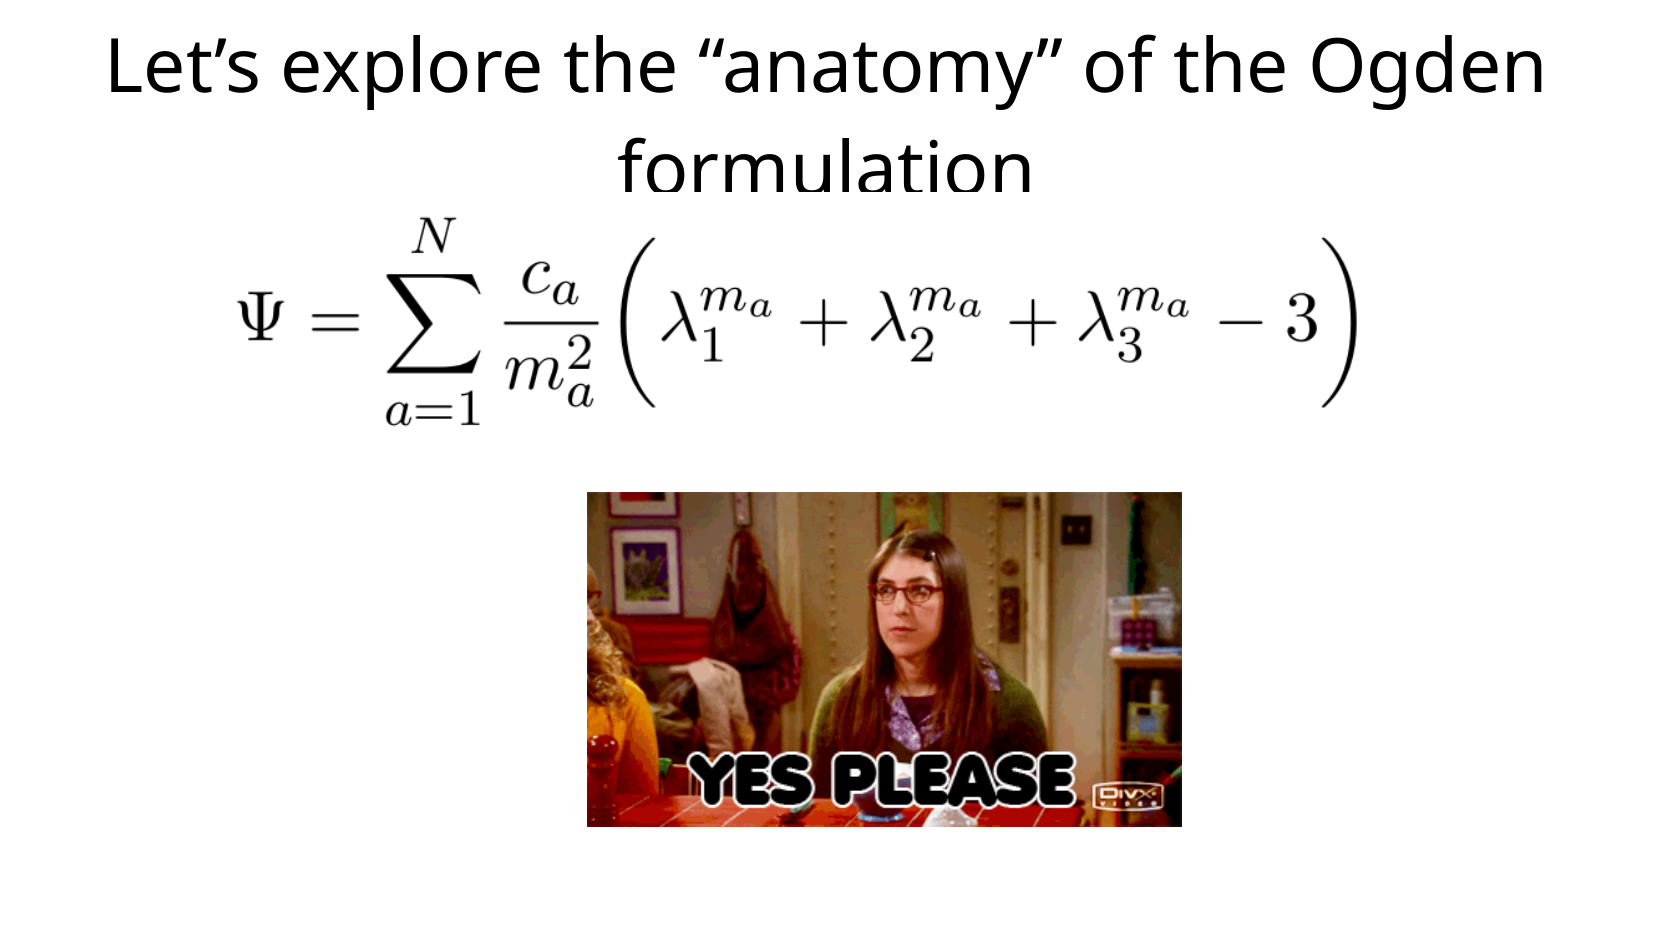

# Let’s explore the “anatomy” of the Ogden formulation